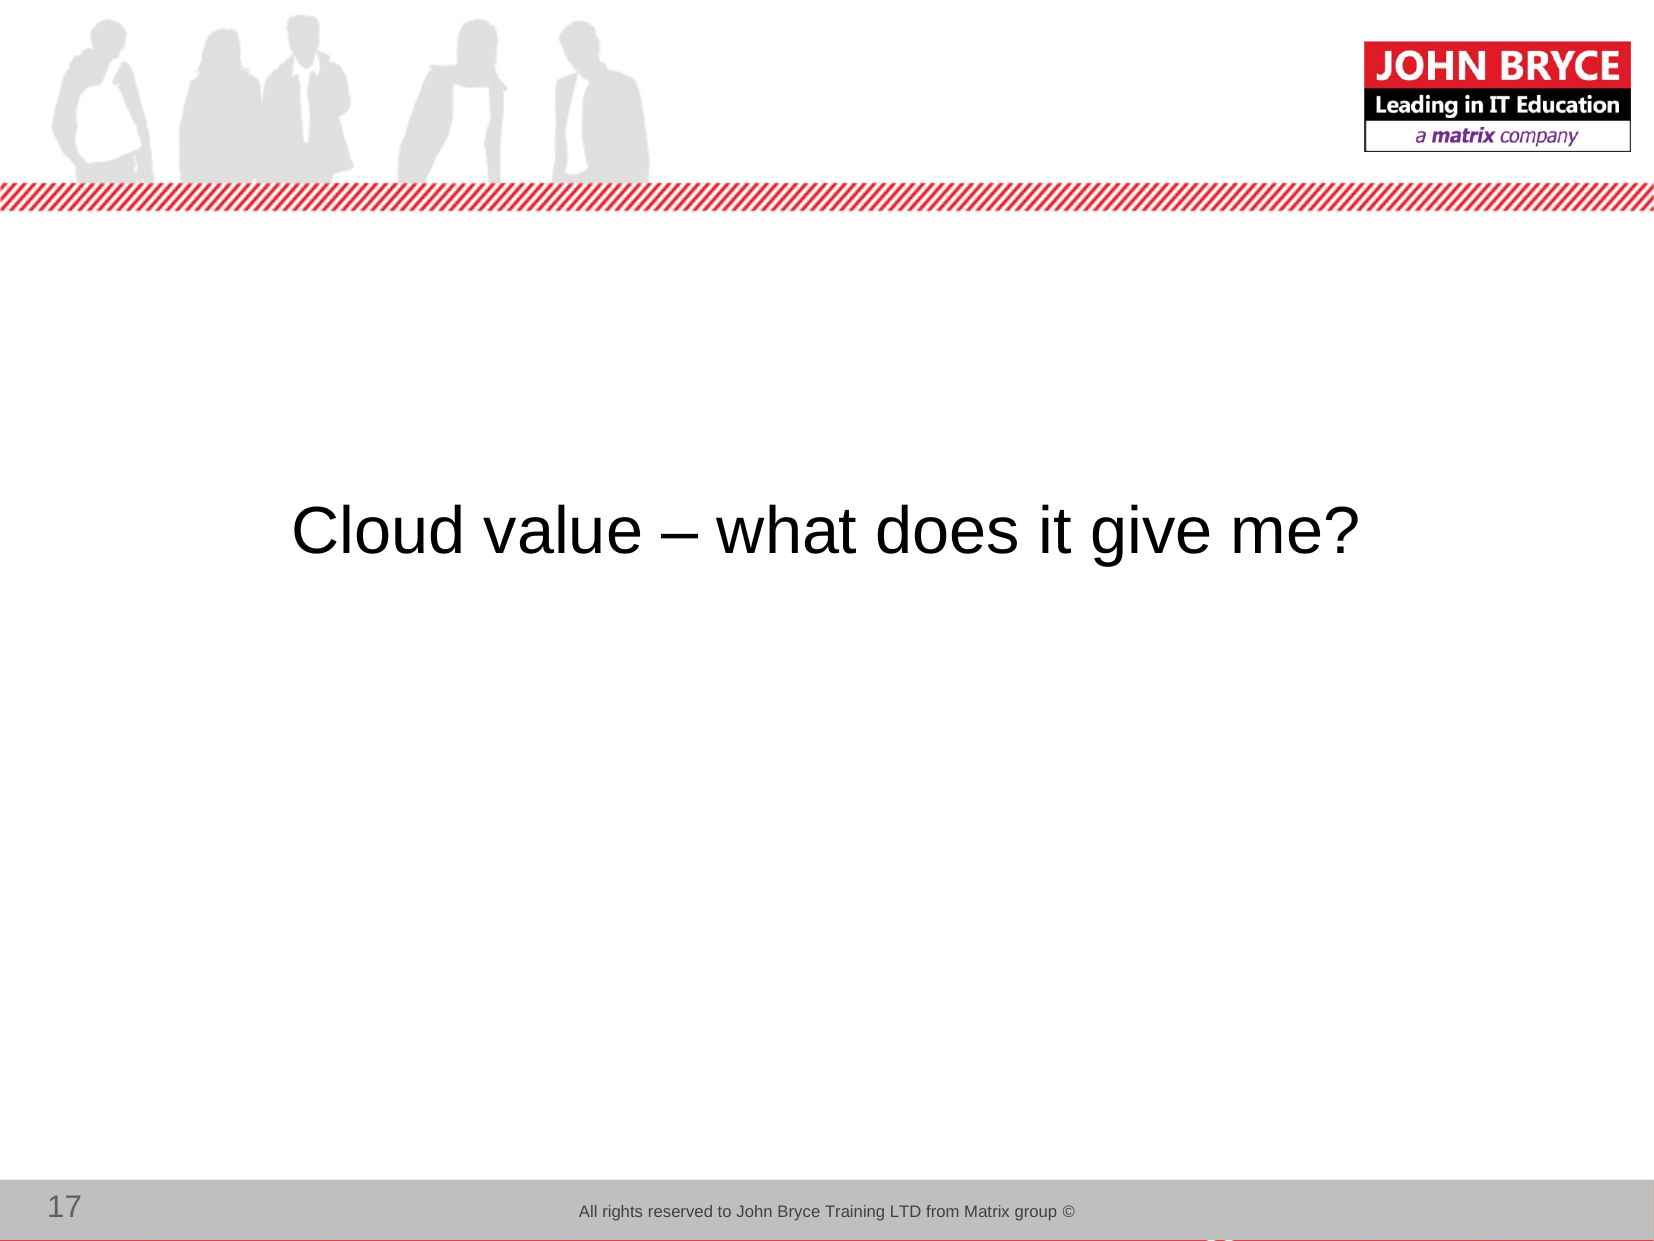

Cloud value – what does it give me?